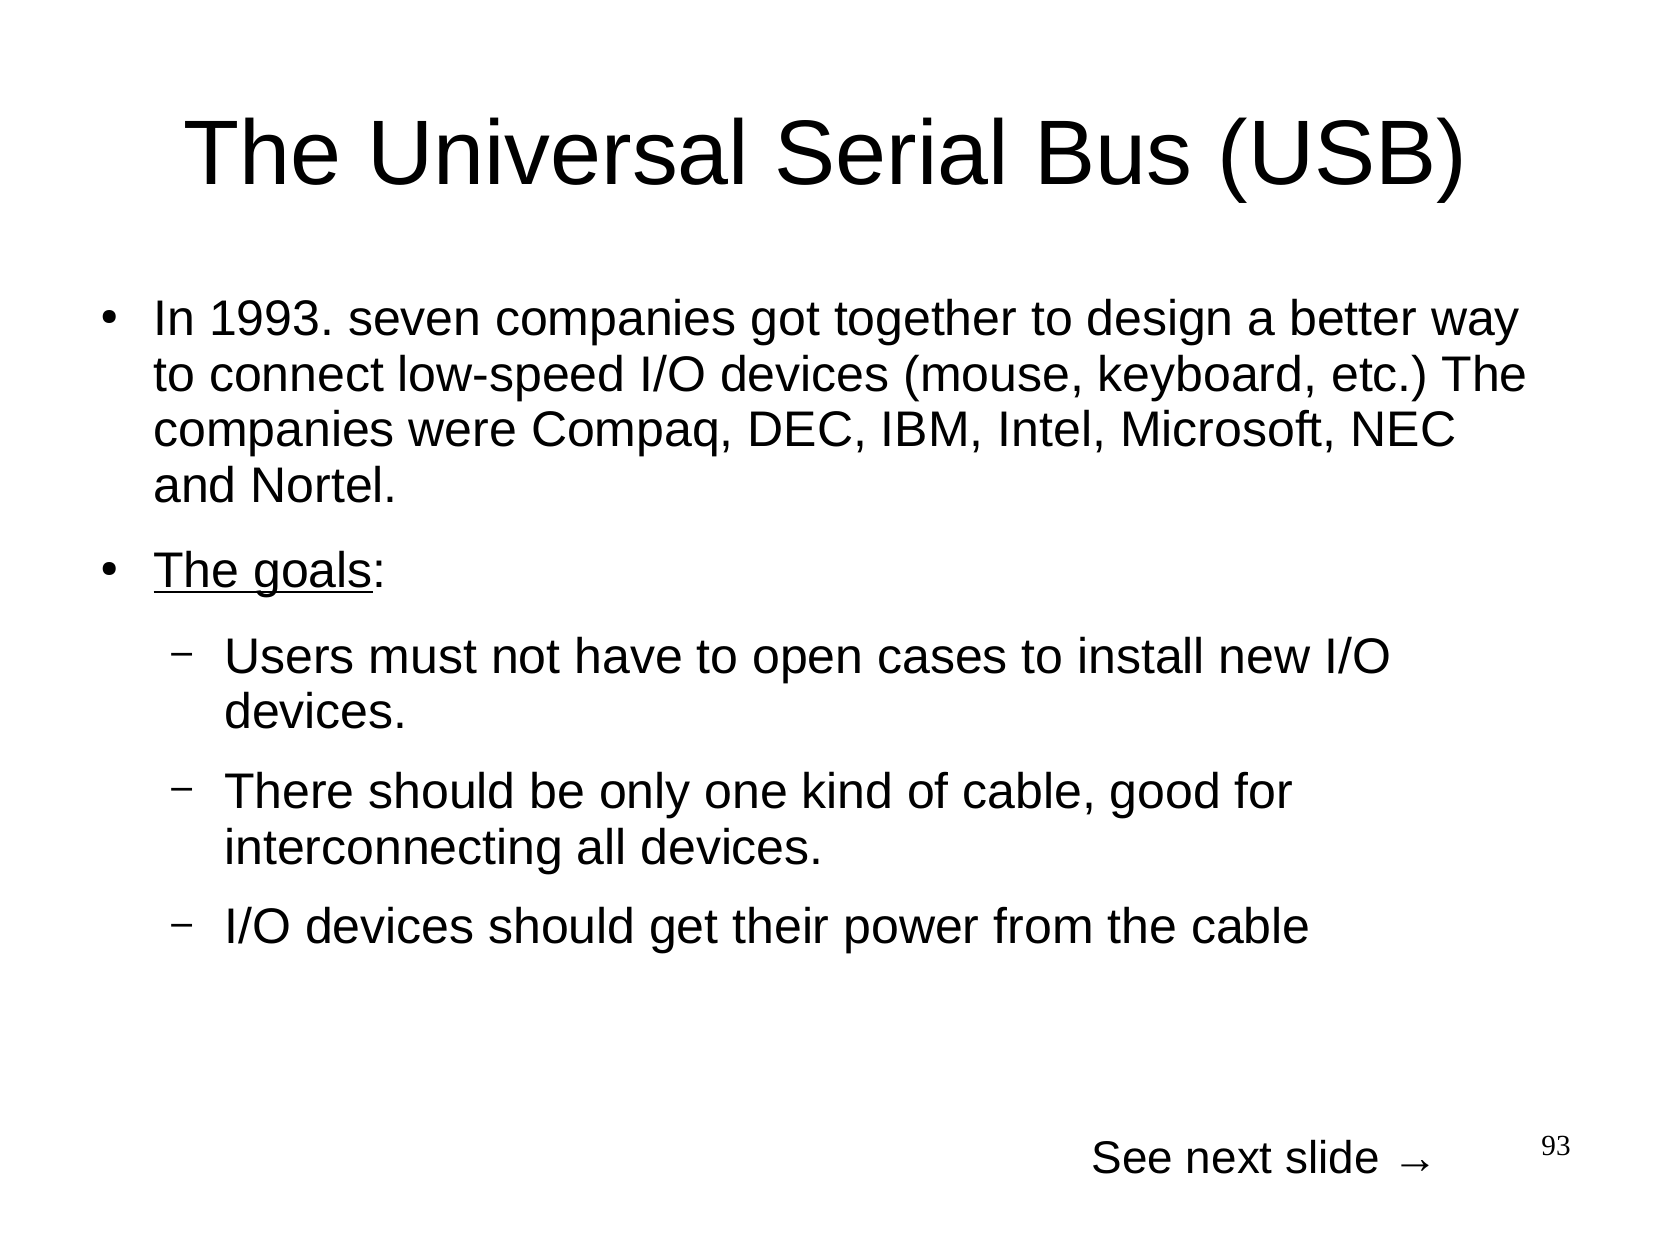

# The Universal Serial Bus (USB)
In 1993. seven companies got together to design a better way to connect low-speed I/O devices (mouse, keyboard, etc.) The companies were Compaq, DEC, IBM, Intel, Microsoft, NEC and Nortel.
The goals:
Users must not have to open cases to install new I/O devices.
There should be only one kind of cable, good for interconnecting all devices.
I/O devices should get their power from the cable
See next slide →
93